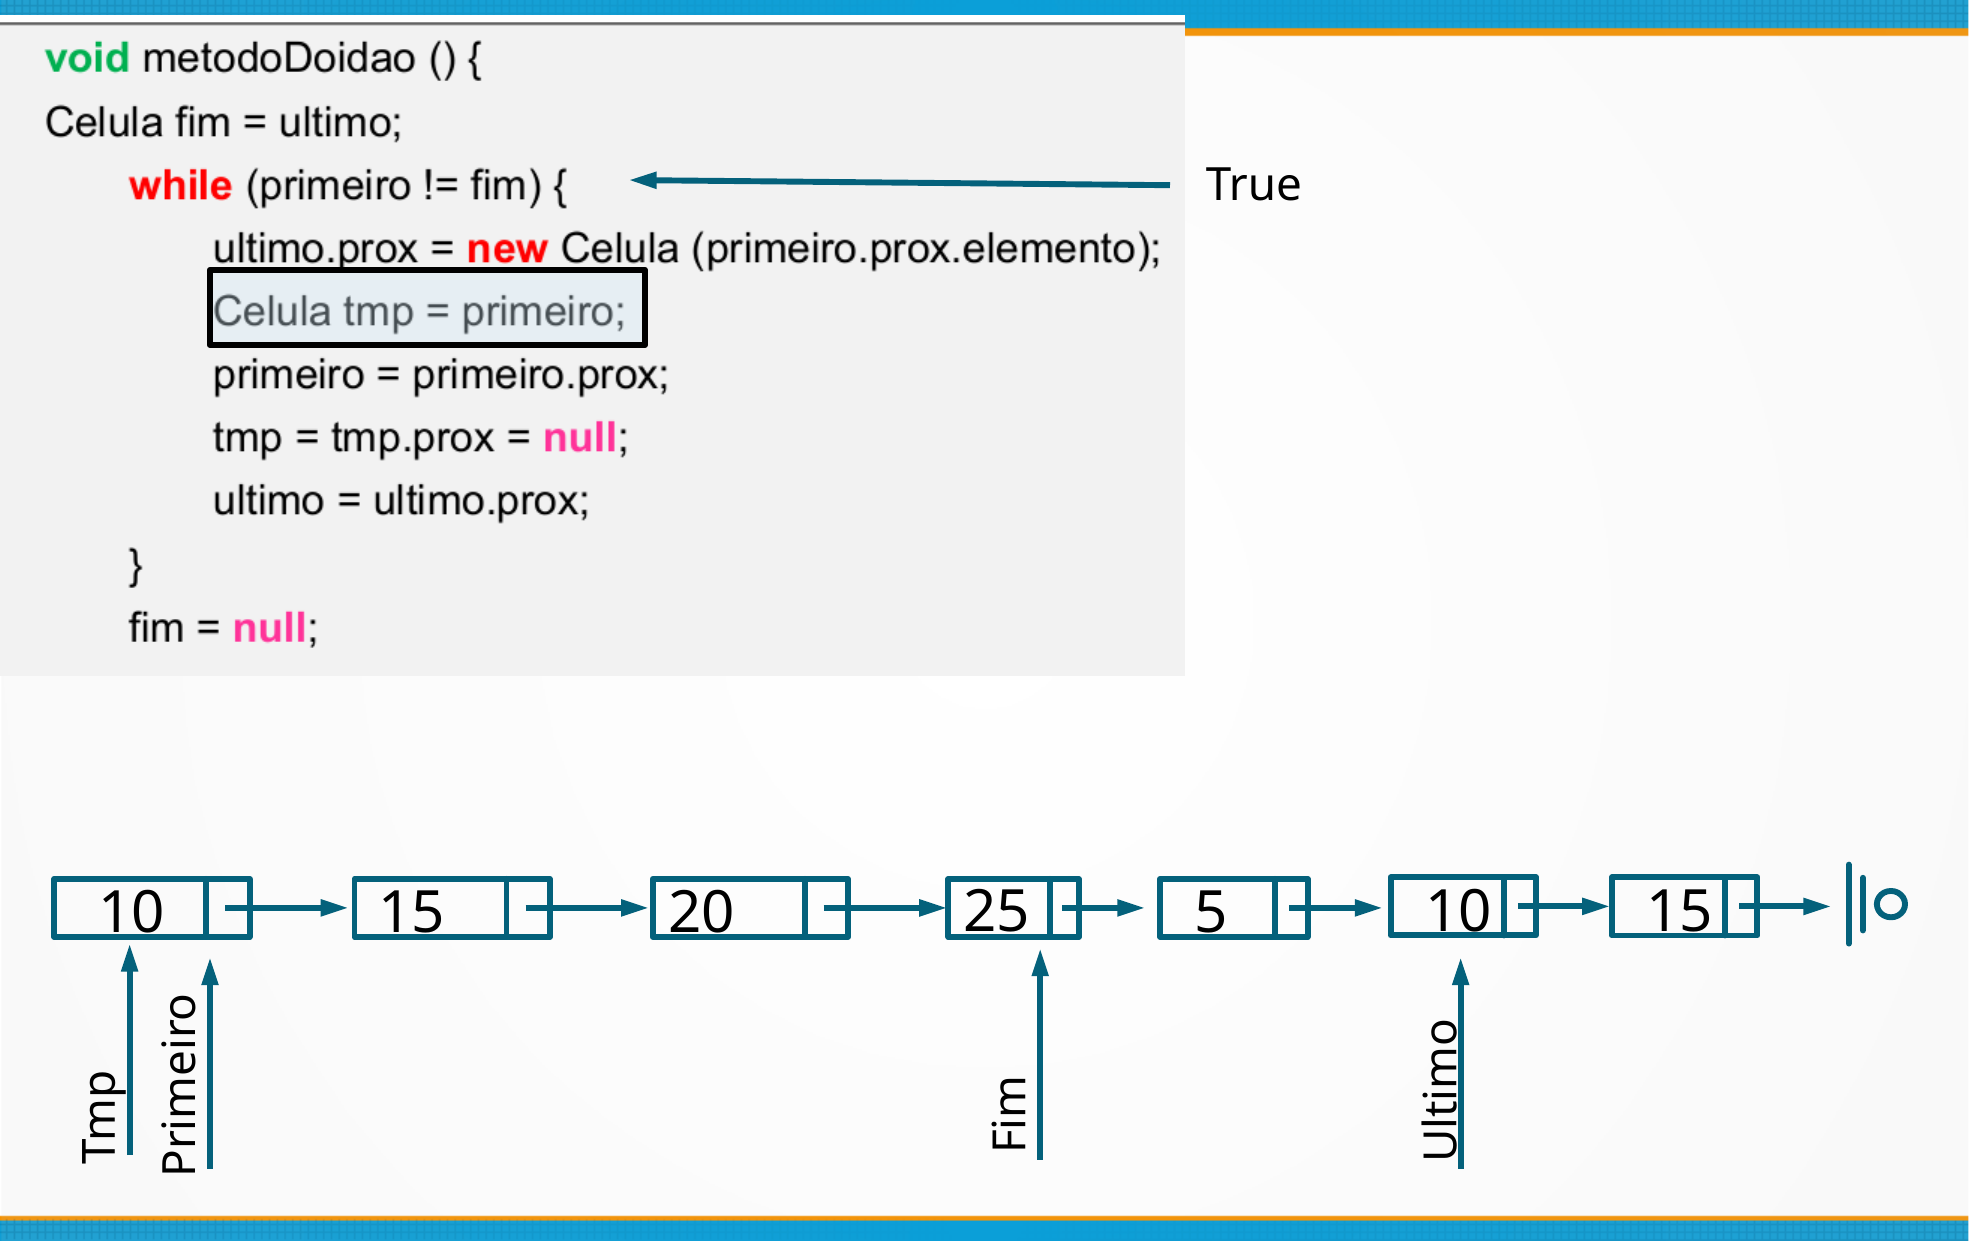

True
10
25
15
10
15
20
5
Tmp
Fim
Primeiro
Ultimo